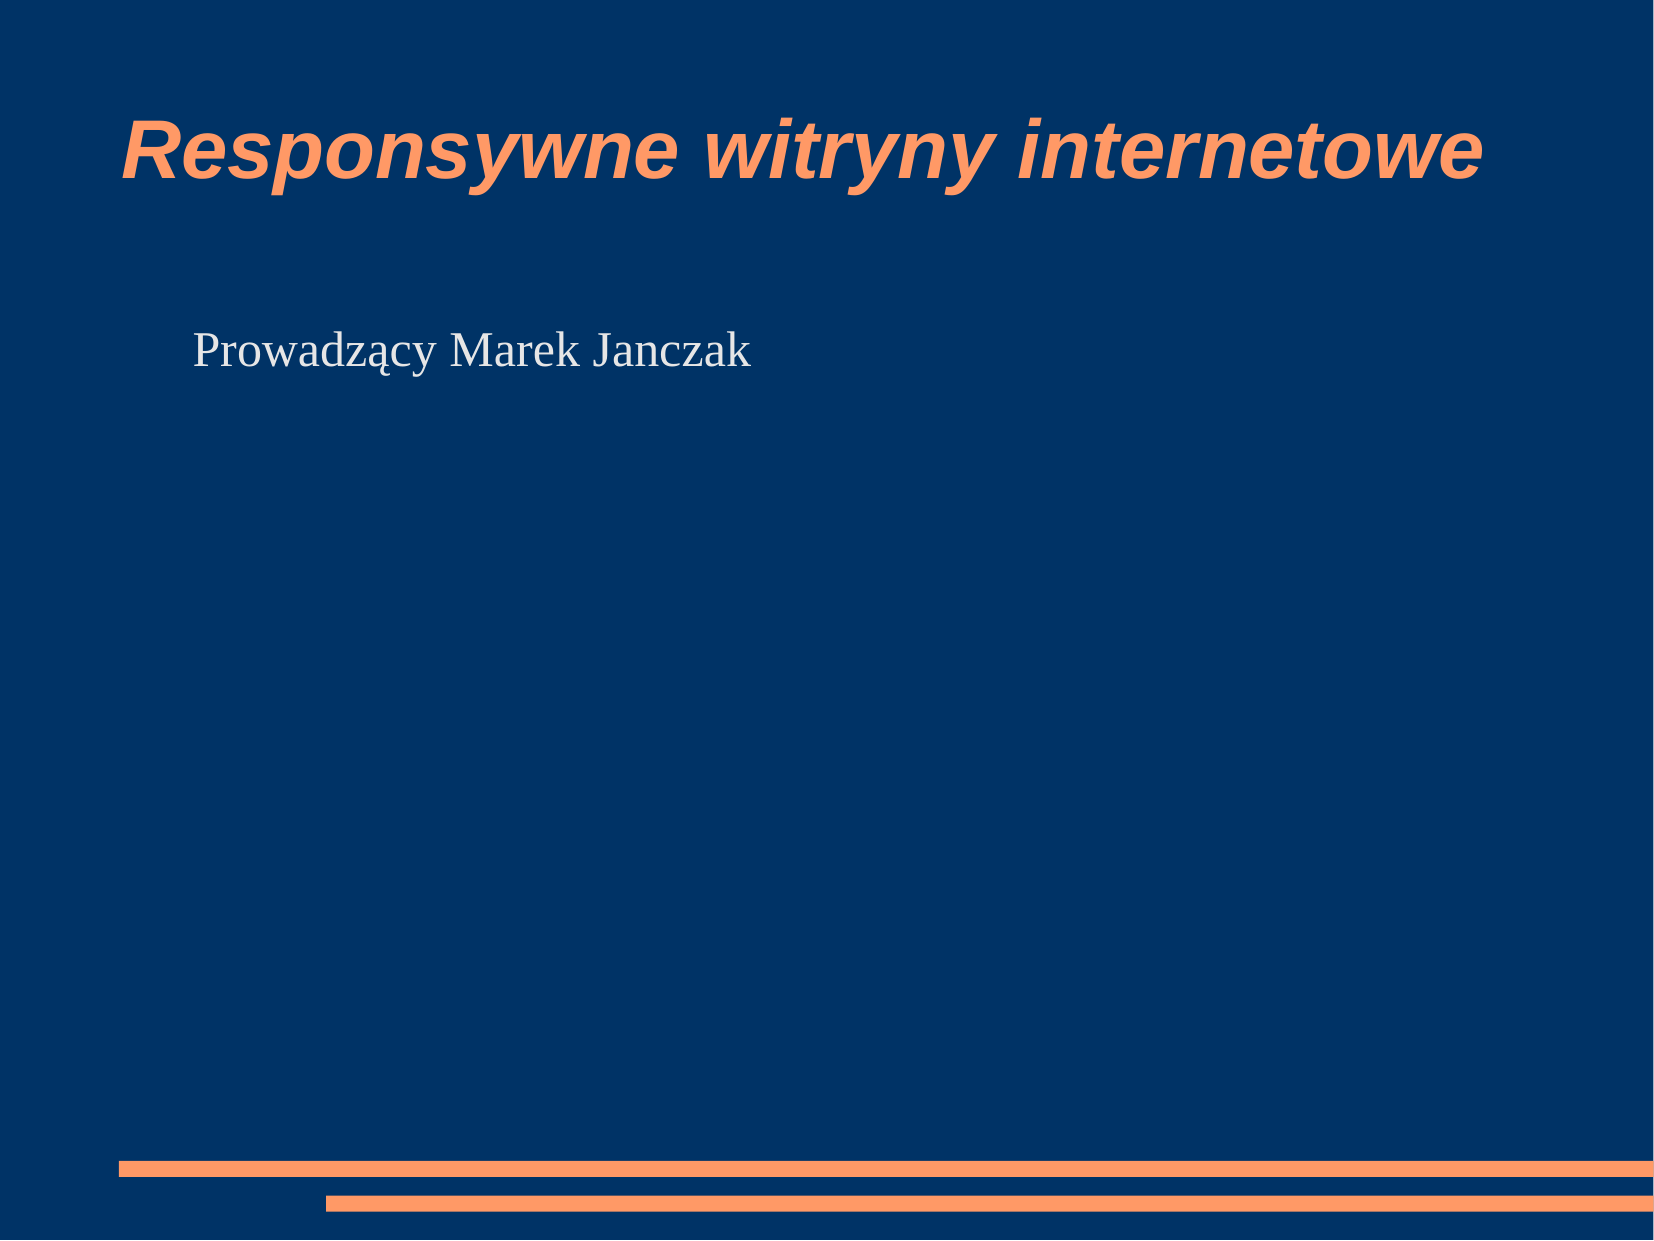

# Responsywne witryny internetowe
Prowadzący Marek Janczak